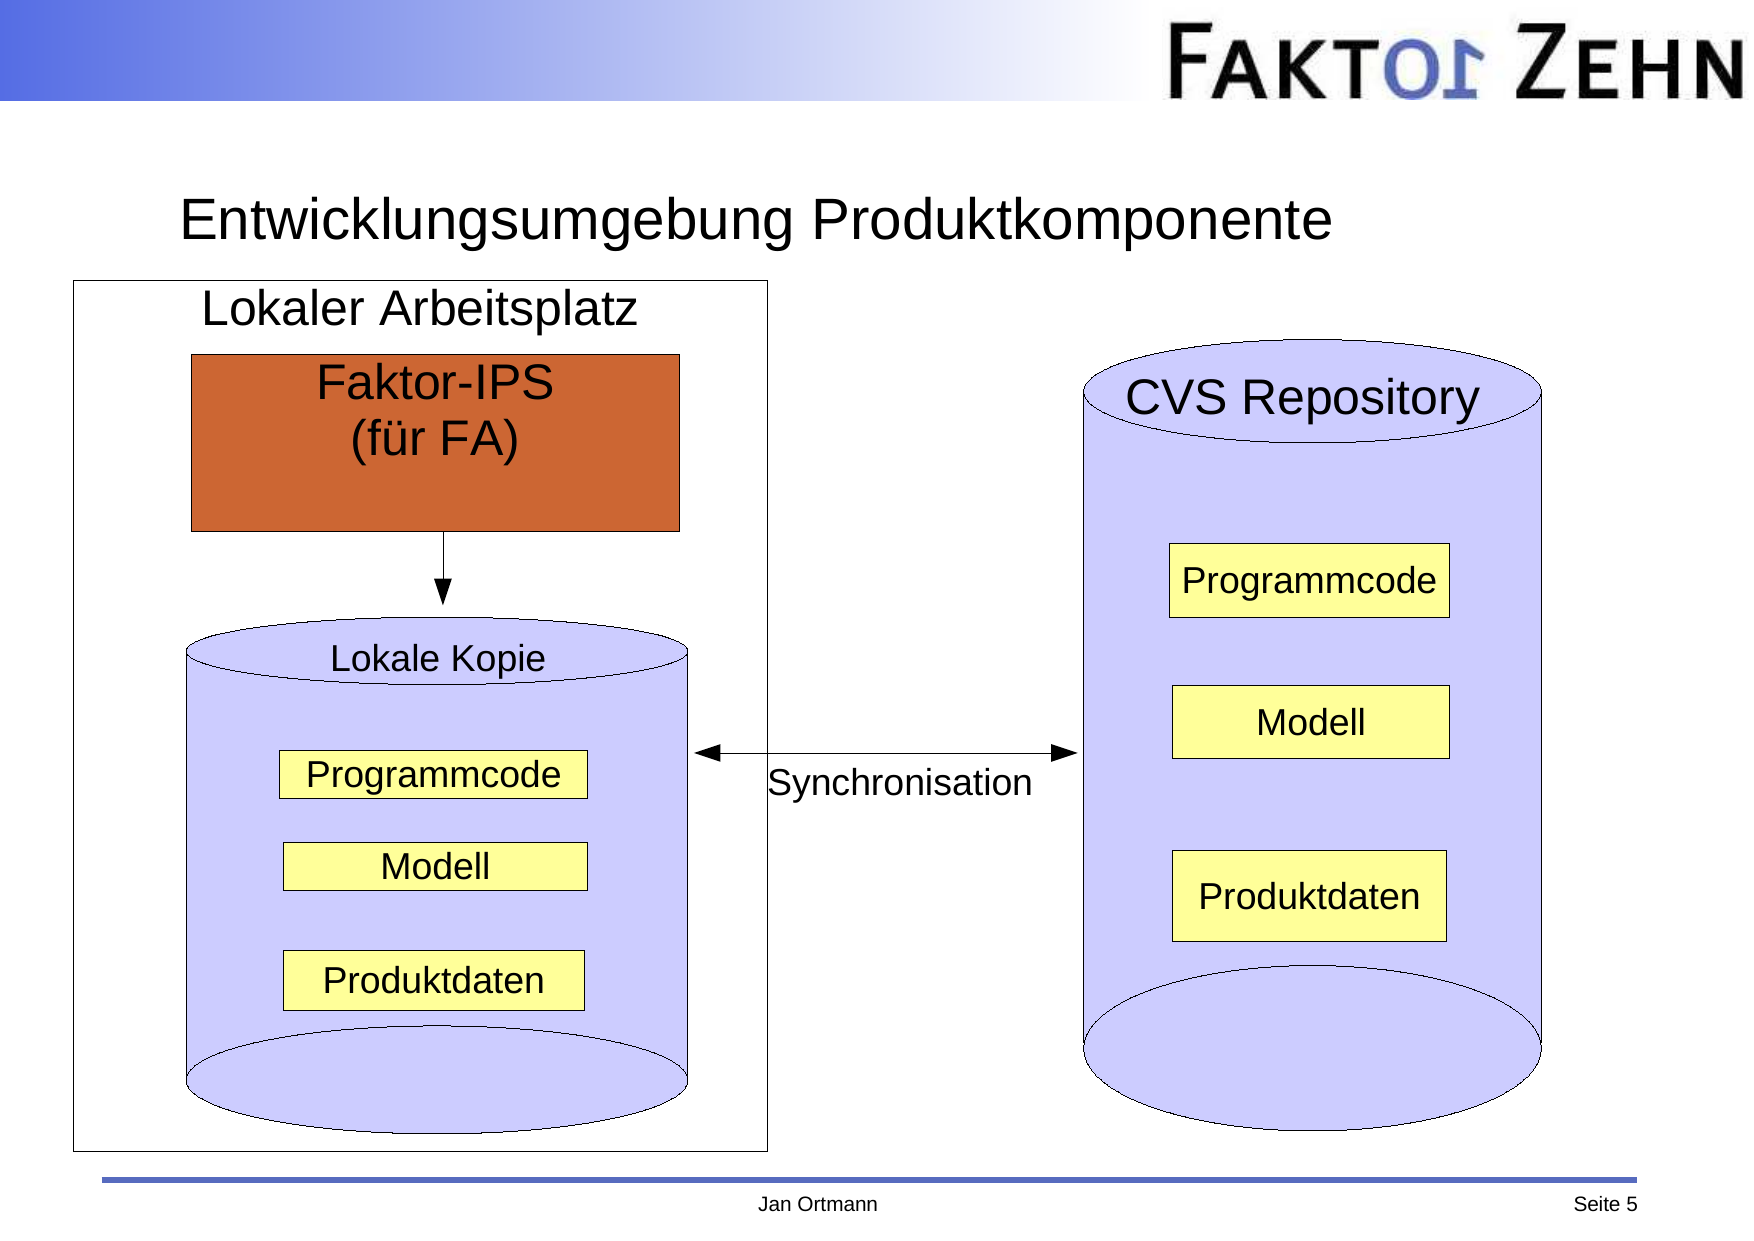

# Entwicklungsumgebung Produktkomponente
Lokaler Arbeitsplatz
Faktor-IPS
(für FA)
CVS Repository
Programmcode
Lokale Kopie
Modell
Programmcode
Synchronisation
Modell
Produktdaten
Produktdaten